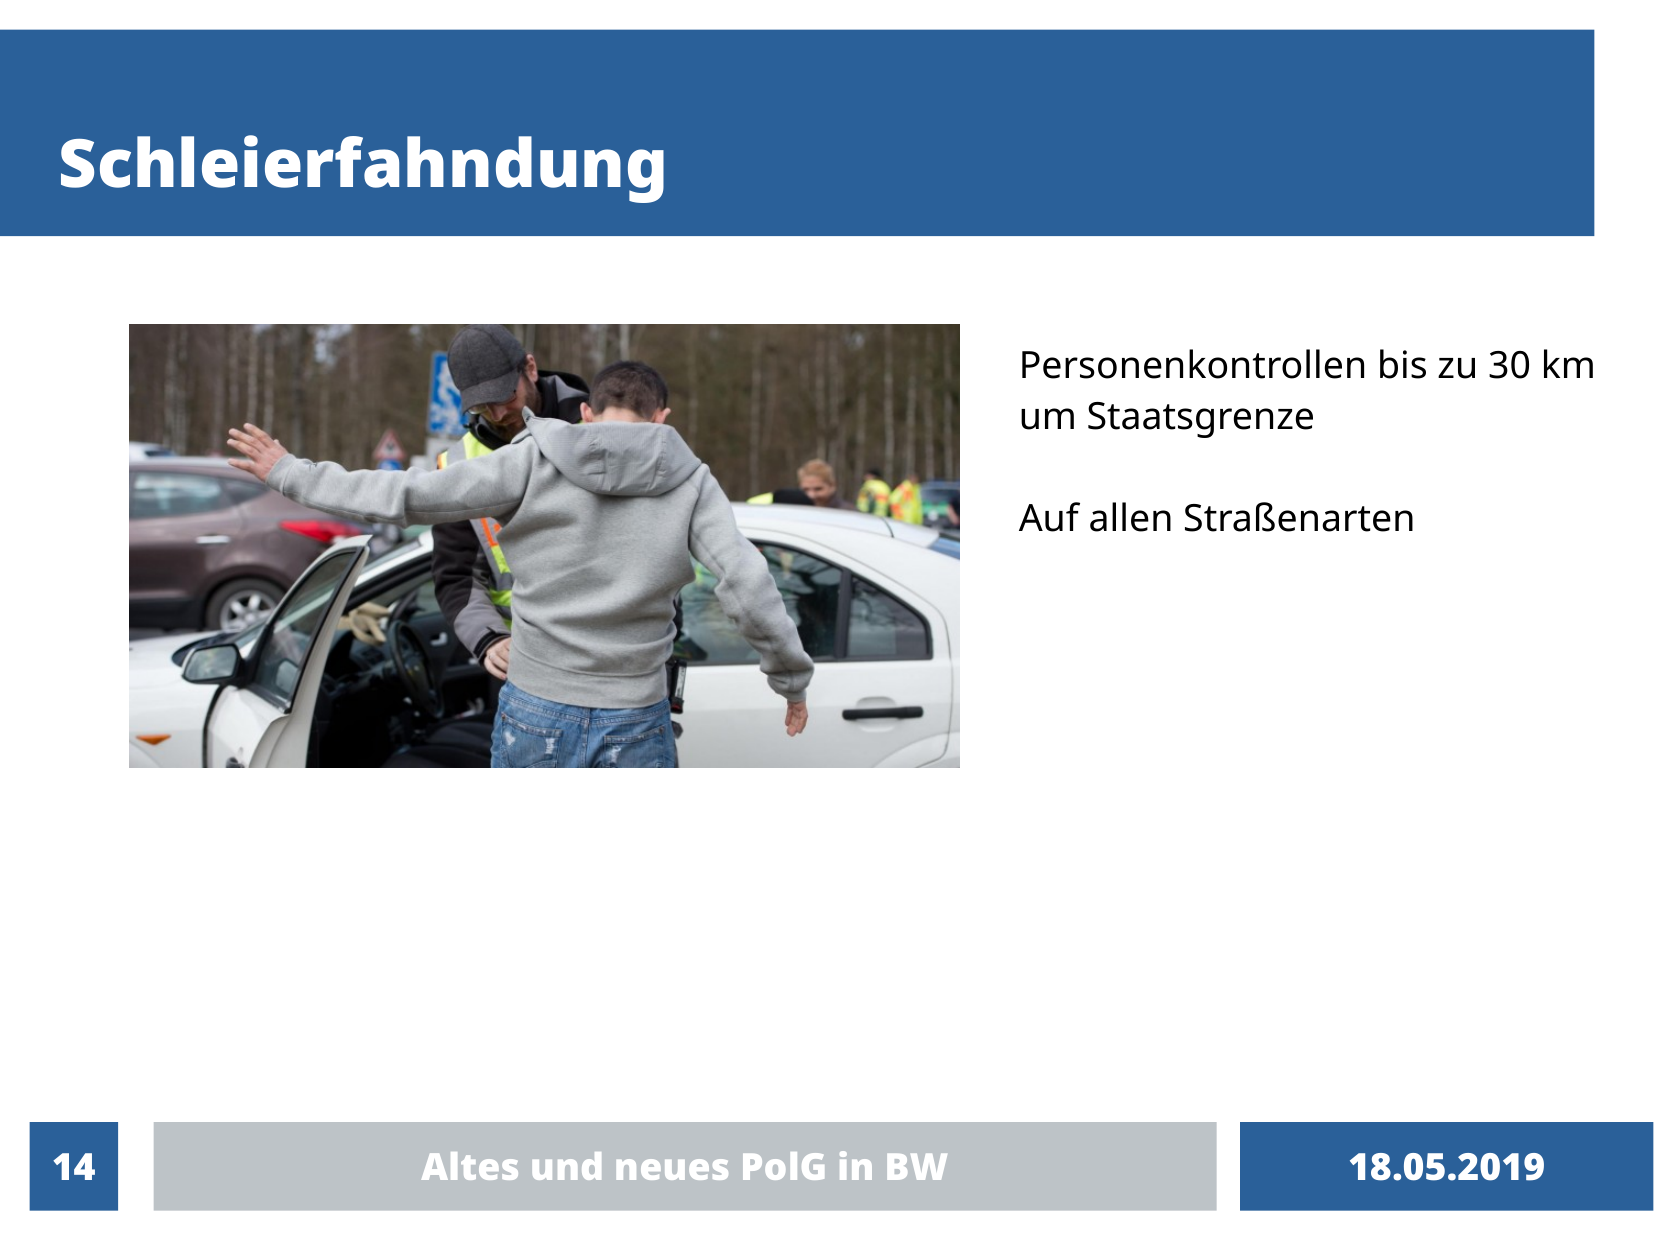

# Schleierfahndung
Personenkontrollen bis zu 30 km um Staatsgrenze
Auf allen Straßenarten
14